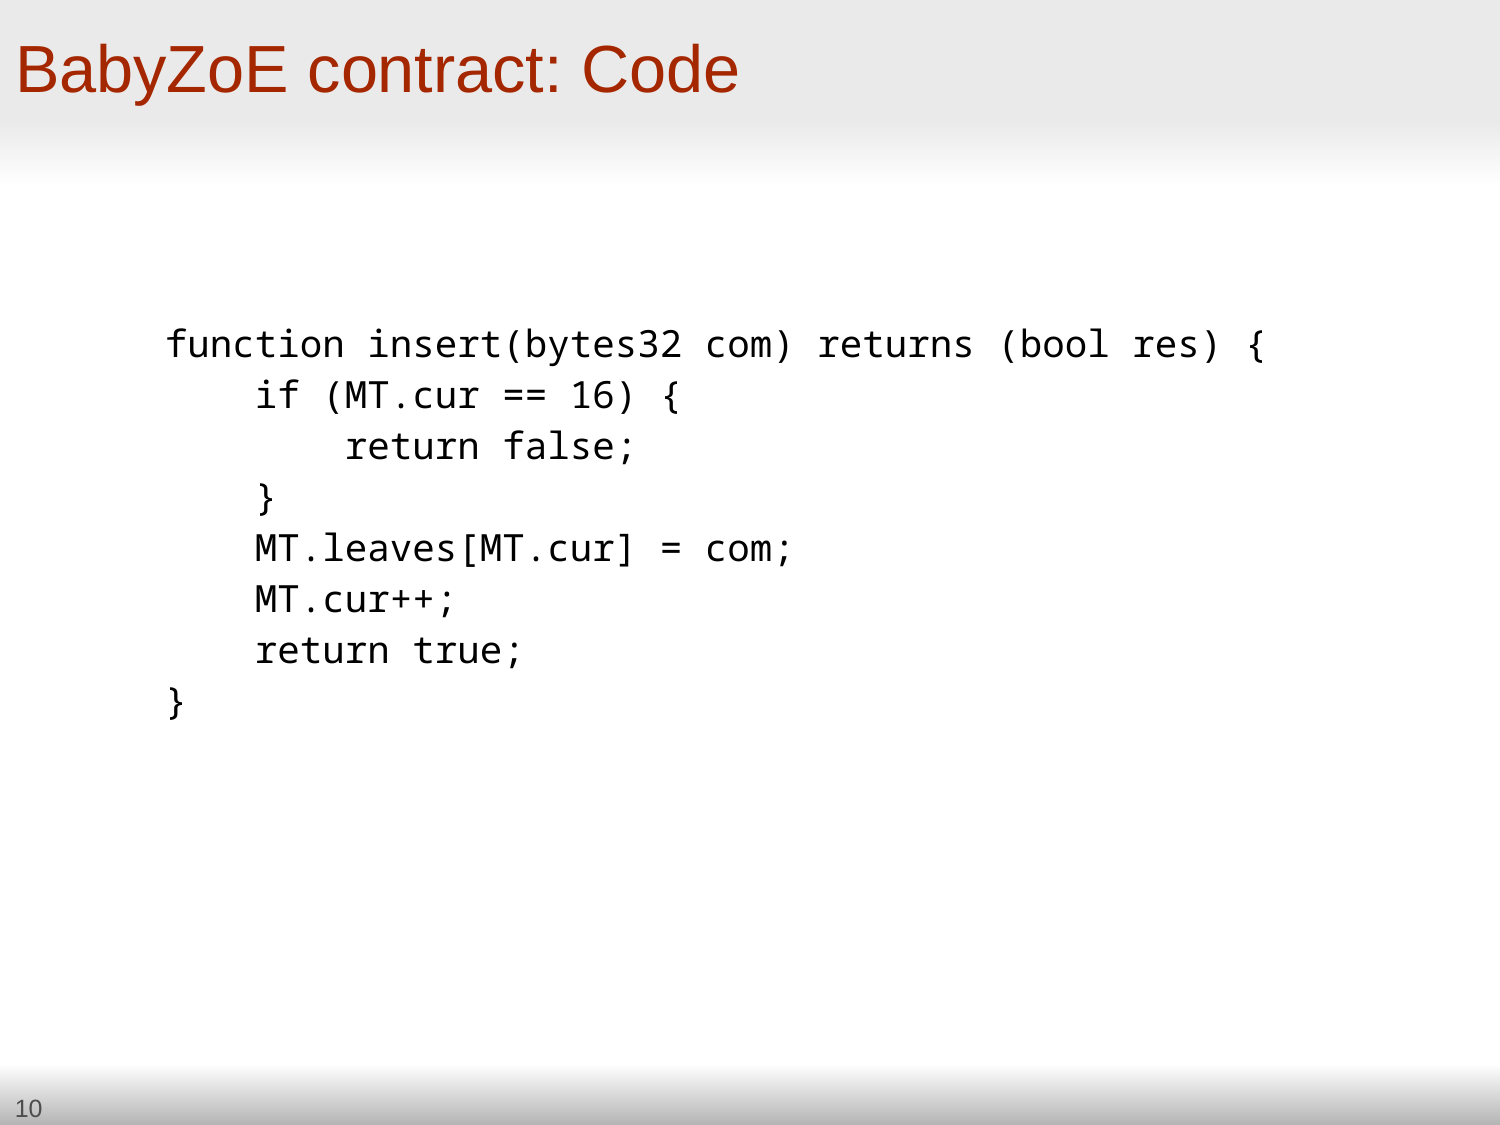

# BabyZoE contract: Code
 function insert(bytes32 com) returns (bool res) {
 if (MT.cur == 16) {
 return false;
 }
 MT.leaves[MT.cur] = com;
 MT.cur++;
 return true;
 }